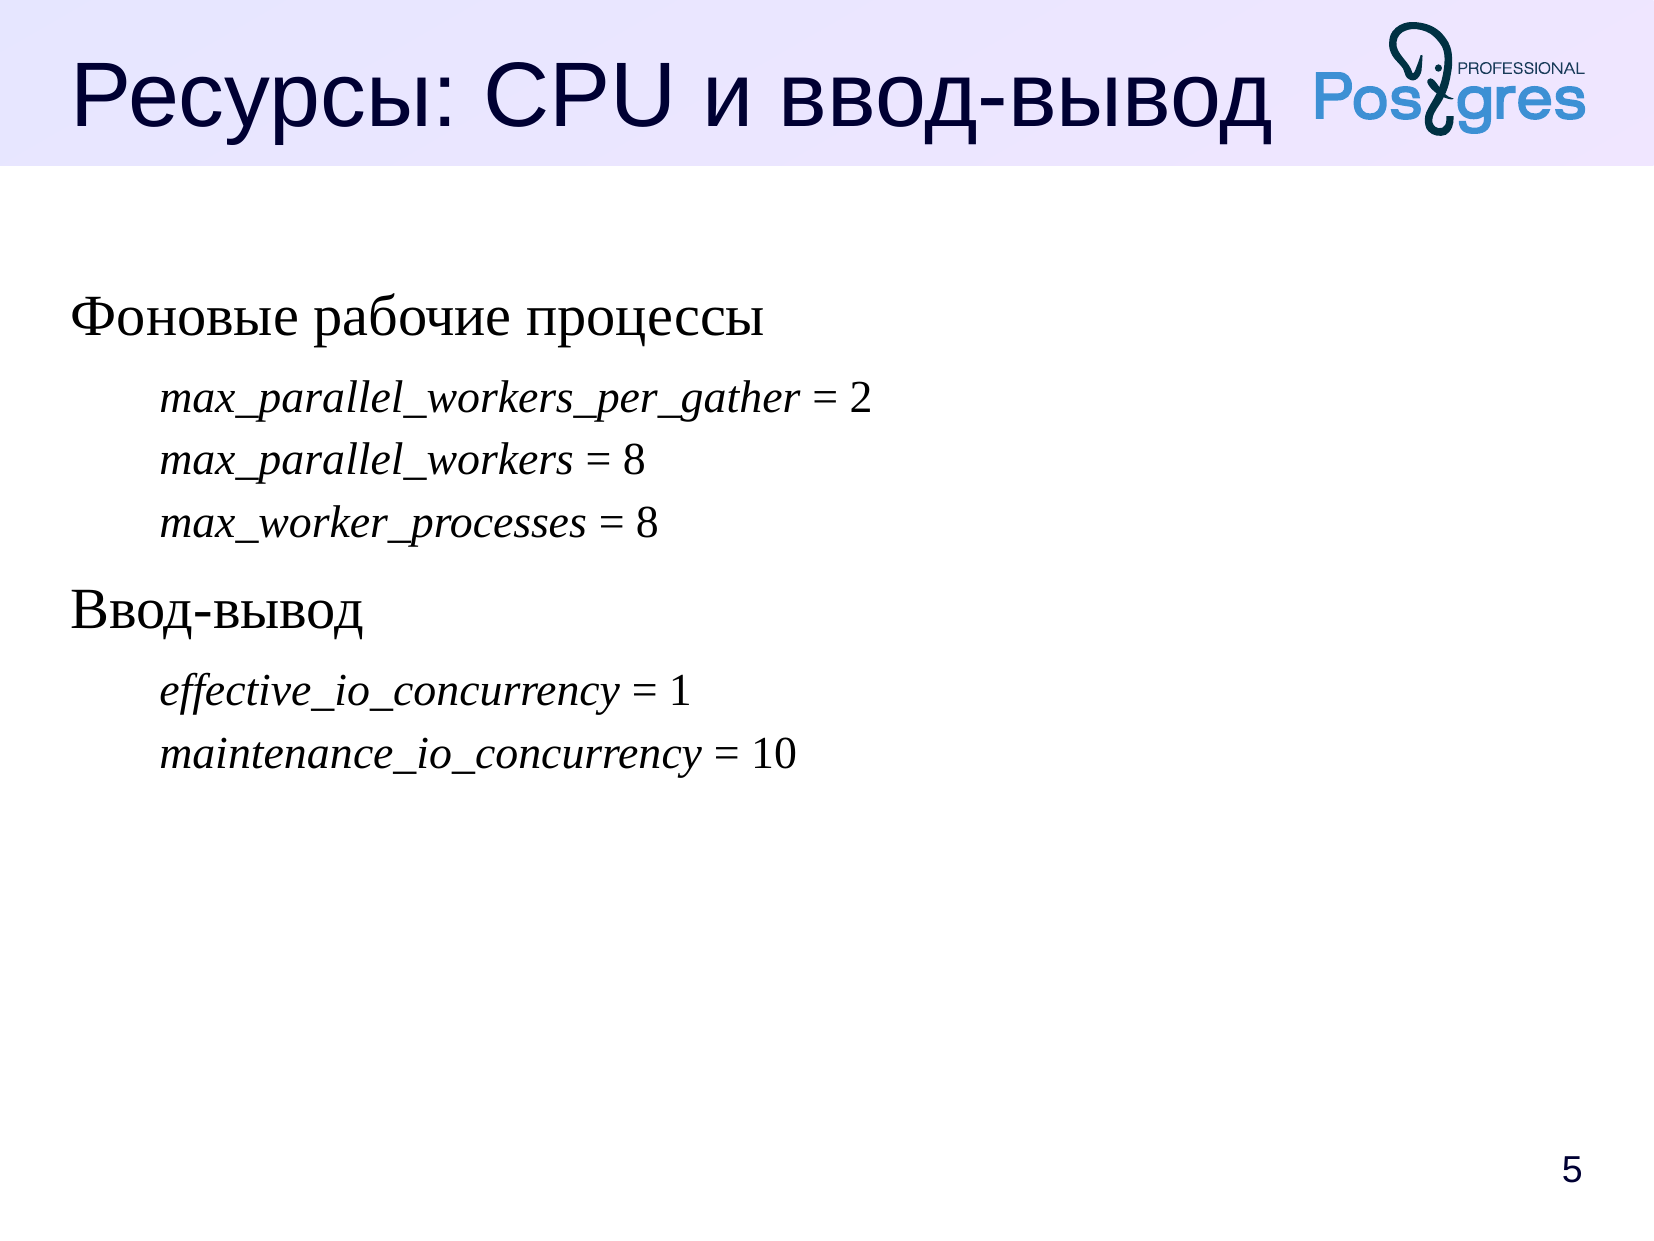

# Ресурсы: CPU и ввод-вывод
Фоновые рабочие процессы
max_parallel_workers_per_gather = 2
max_parallel_workers = 8
max_worker_processes = 8
Ввод-вывод
effective_io_concurrency = 1
maintenance_io_concurrency = 10